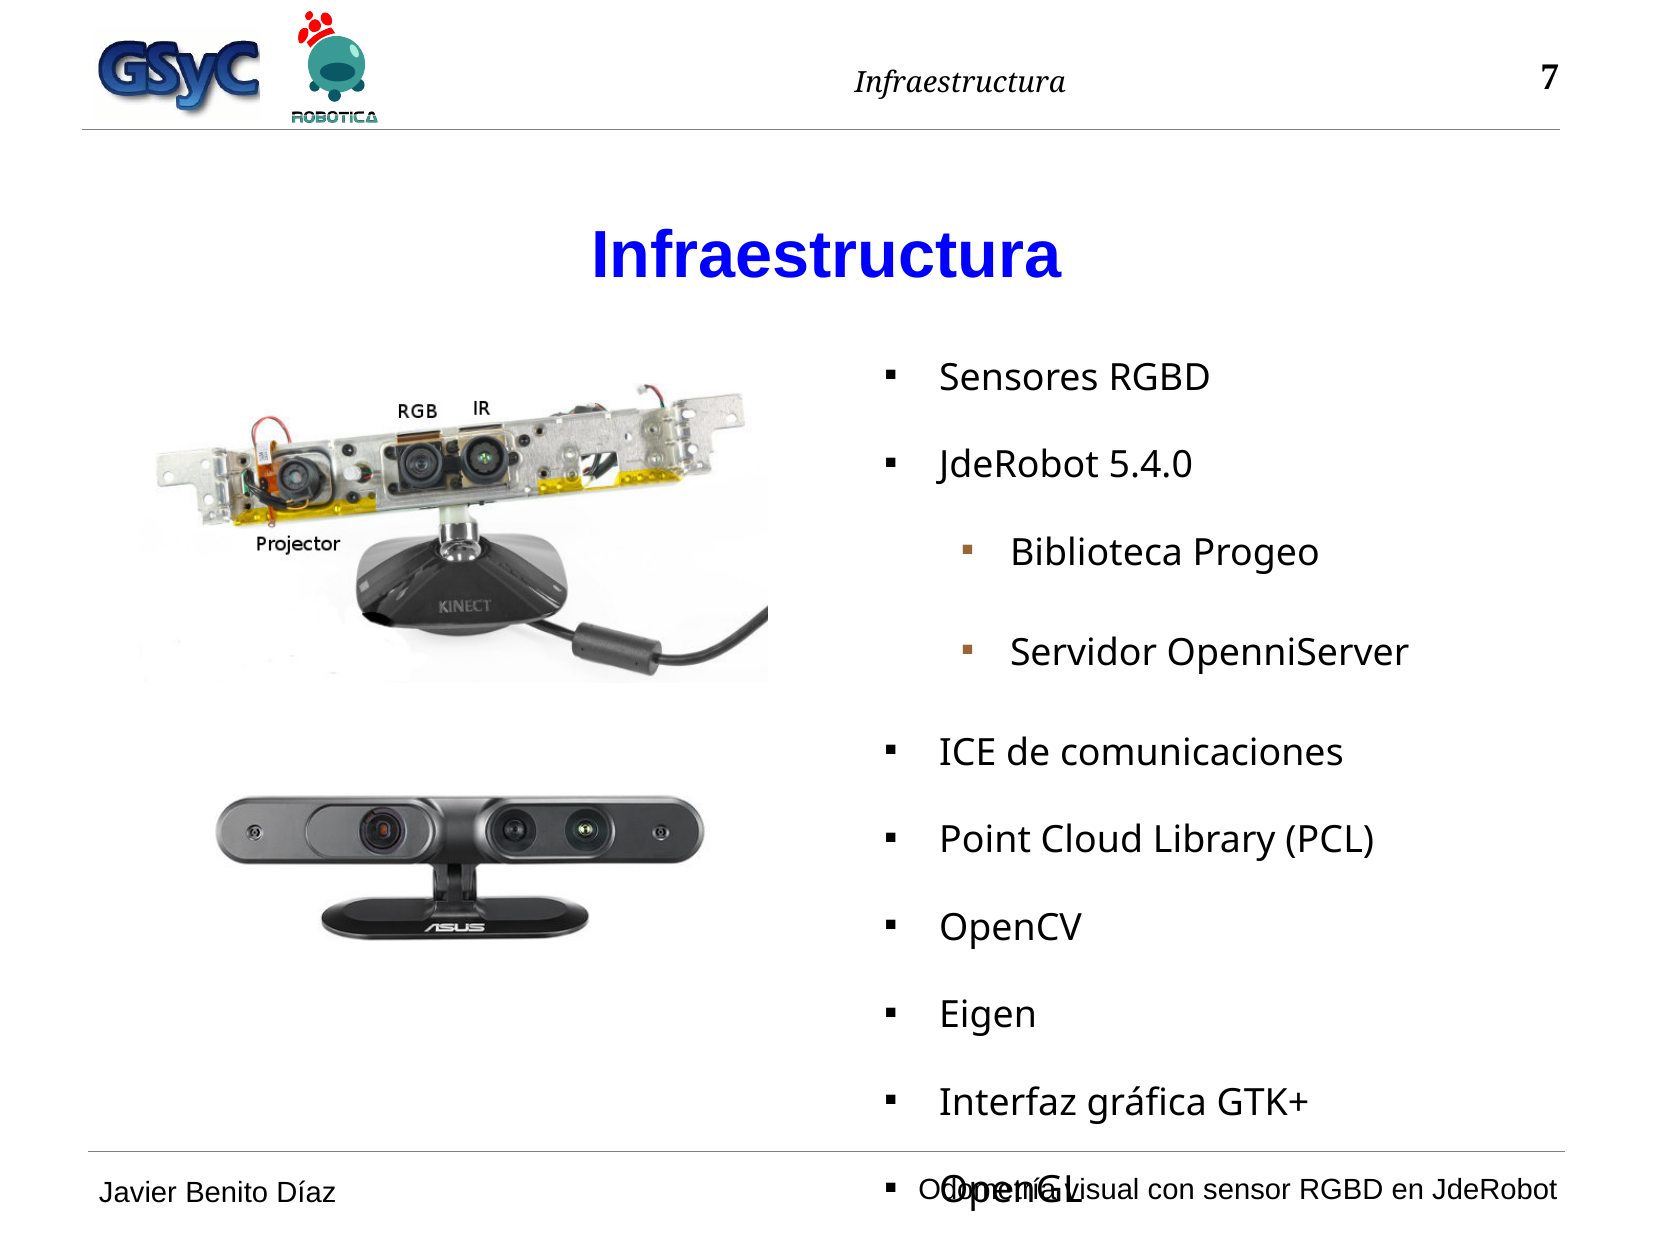

7
Infraestructura
# Infraestructura
Sensores RGBD
JdeRobot 5.4.0
Biblioteca Progeo
Servidor OpenniServer
ICE de comunicaciones
Point Cloud Library (PCL)
OpenCV
Eigen
Interfaz gráfica GTK+
OpenGL